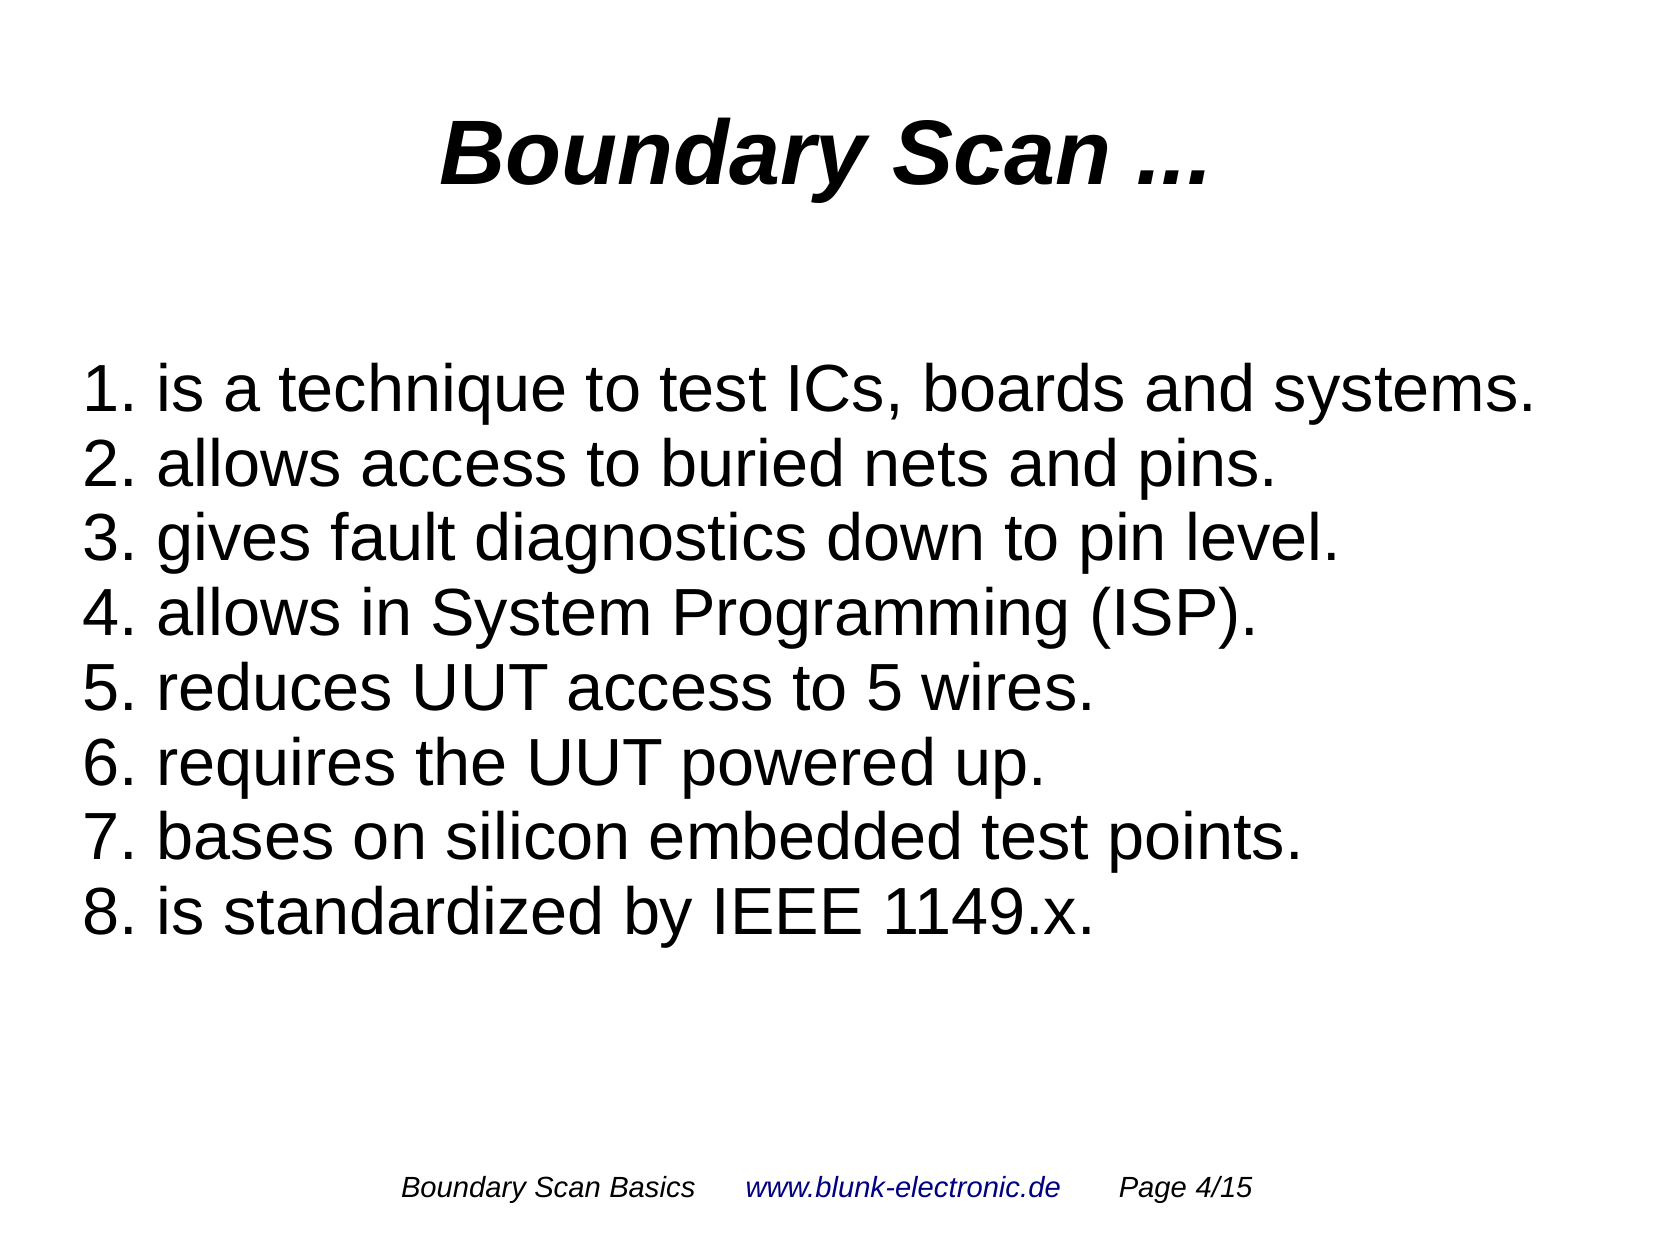

# Boundary Scan ...
	is a technique to test ICs, boards and systems.
 allows access to buried nets and pins.
 gives fault diagnostics down to pin level.
 allows in System Programming (ISP).
	reduces UUT access to 5 wires.
	requires the UUT powered up.
 bases on silicon embedded test points.
 is standardized by IEEE 1149.x.
Boundary Scan Basics www.blunk-electronic.de Page /15